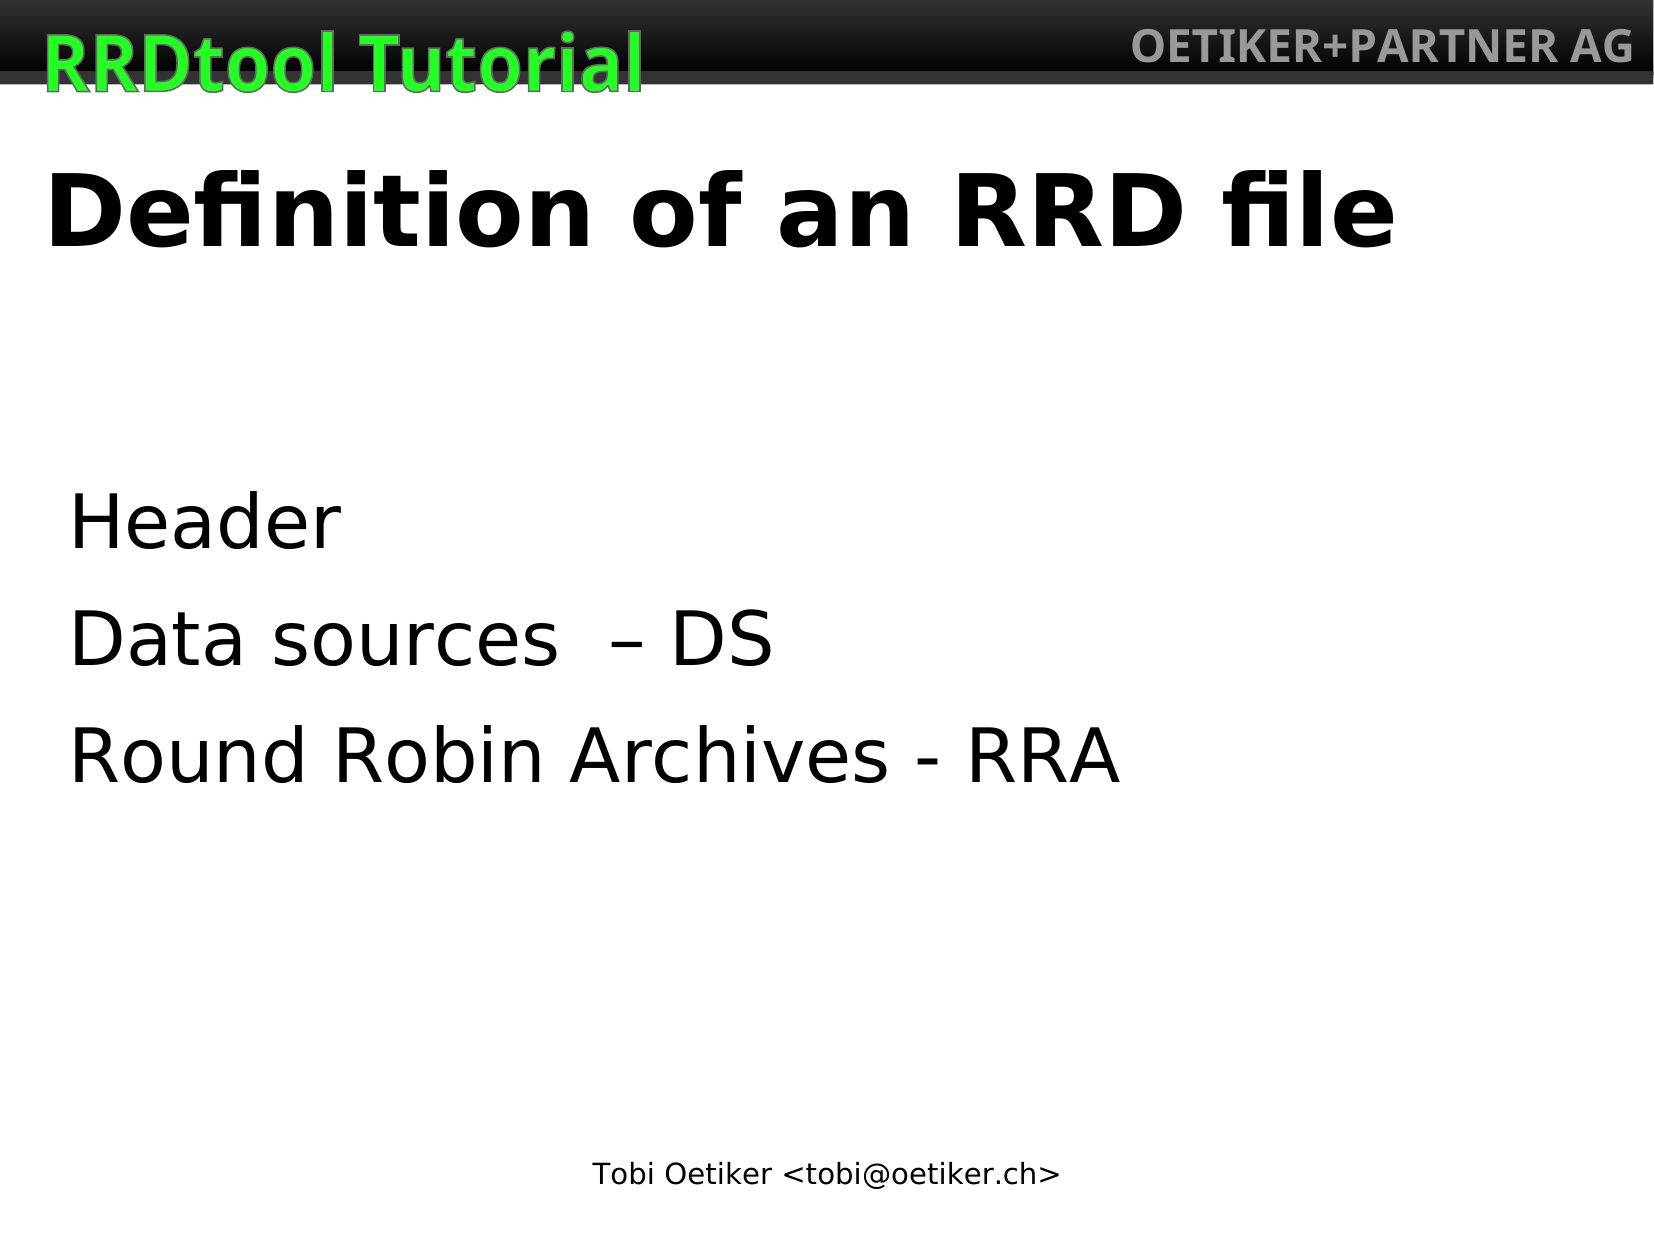

# Definition of an RRD file
Header
Data sources – DS
Round Robin Archives - RRA